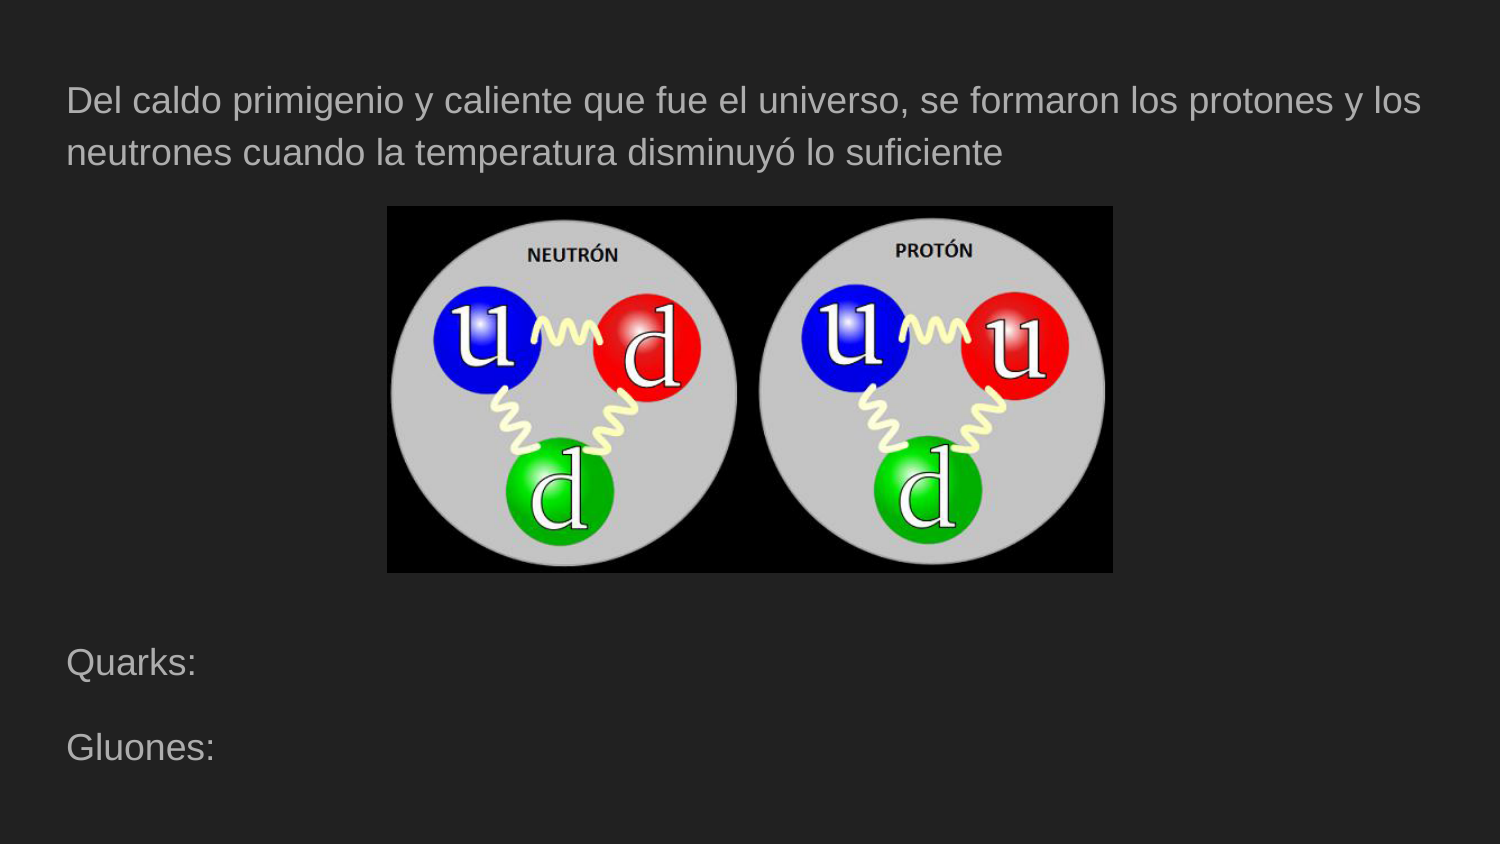

# Del caldo primigenio y caliente que fue el universo, se formaron los protones y los neutrones cuando la temperatura disminuyó lo suficiente
Quarks:
Gluones: